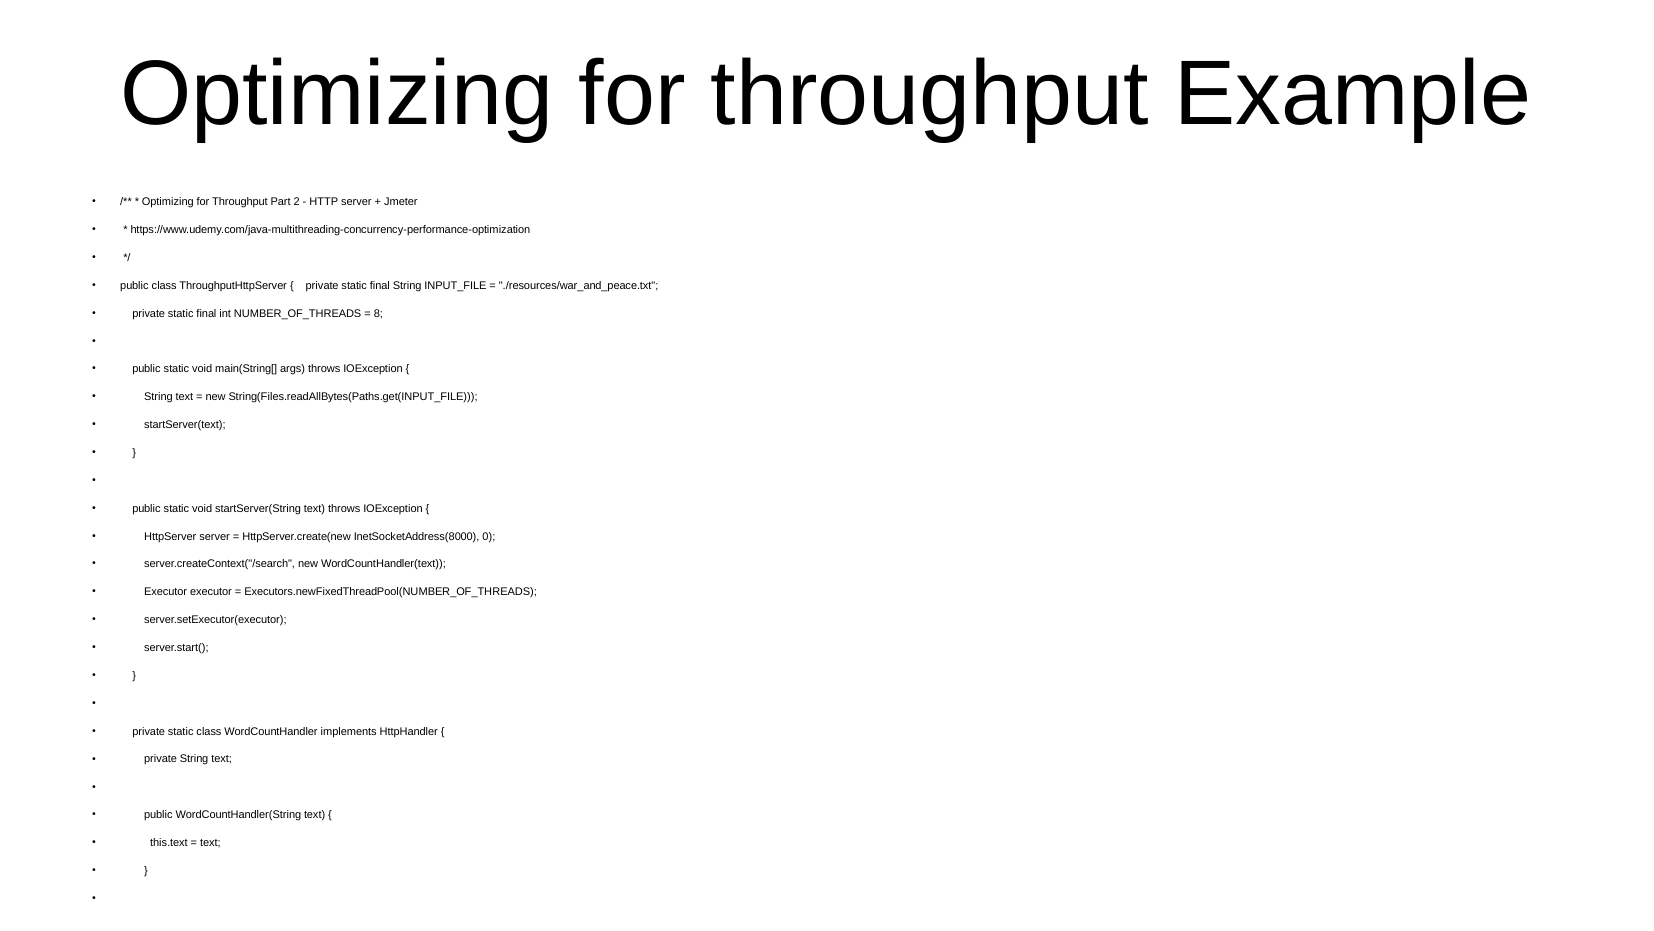

# Optimizing for throughput Example
/** * Optimizing for Throughput Part 2 - HTTP server + Jmeter
 * https://www.udemy.com/java-multithreading-concurrency-performance-optimization
 */
public class ThroughputHttpServer { private static final String INPUT_FILE = "./resources/war_and_peace.txt";
 private static final int NUMBER_OF_THREADS = 8;
 public static void main(String[] args) throws IOException {
 String text = new String(Files.readAllBytes(Paths.get(INPUT_FILE)));
 startServer(text);
 }
 public static void startServer(String text) throws IOException {
 HttpServer server = HttpServer.create(new InetSocketAddress(8000), 0);
 server.createContext("/search", new WordCountHandler(text));
 Executor executor = Executors.newFixedThreadPool(NUMBER_OF_THREADS);
 server.setExecutor(executor);
 server.start();
 }
 private static class WordCountHandler implements HttpHandler {
 private String text;
 public WordCountHandler(String text) {
 this.text = text;
 }